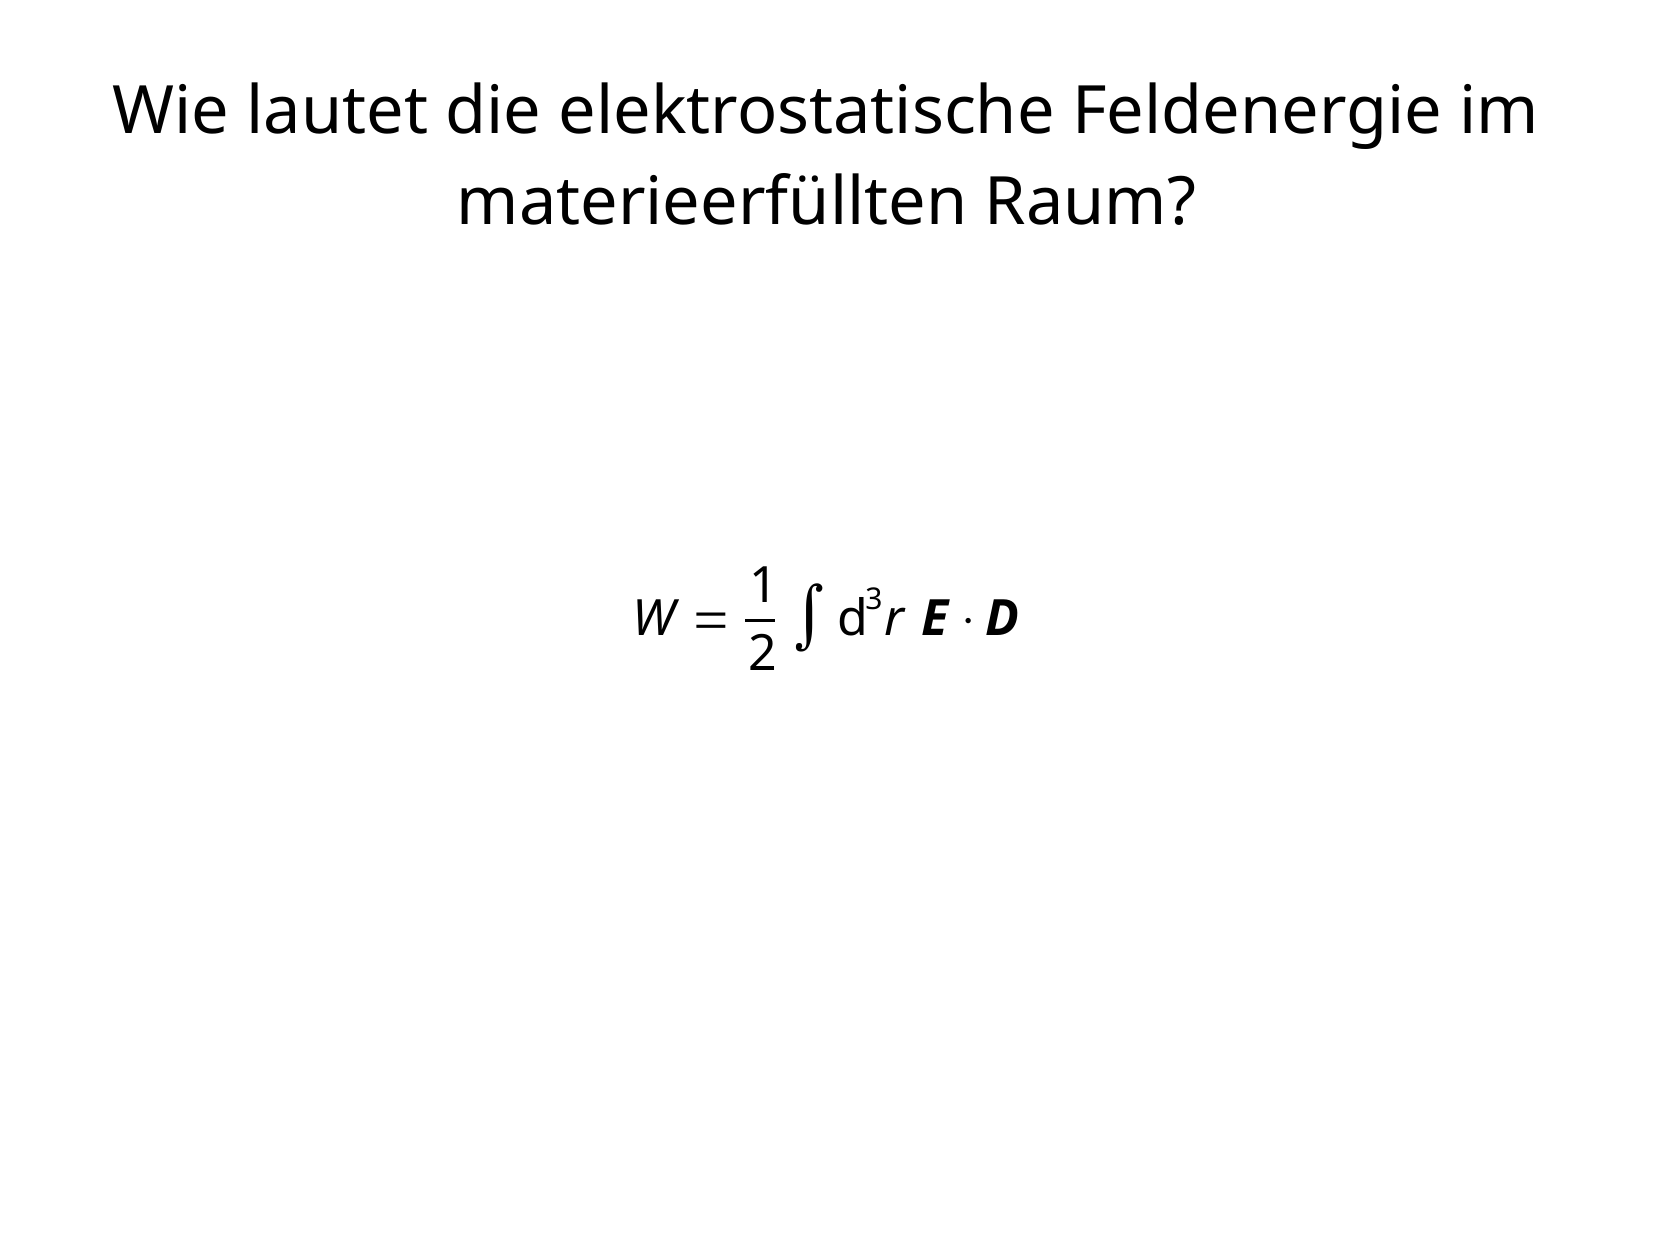

# Wie lautet die elektrostatische Feldenergie im materieerfüllten Raum?